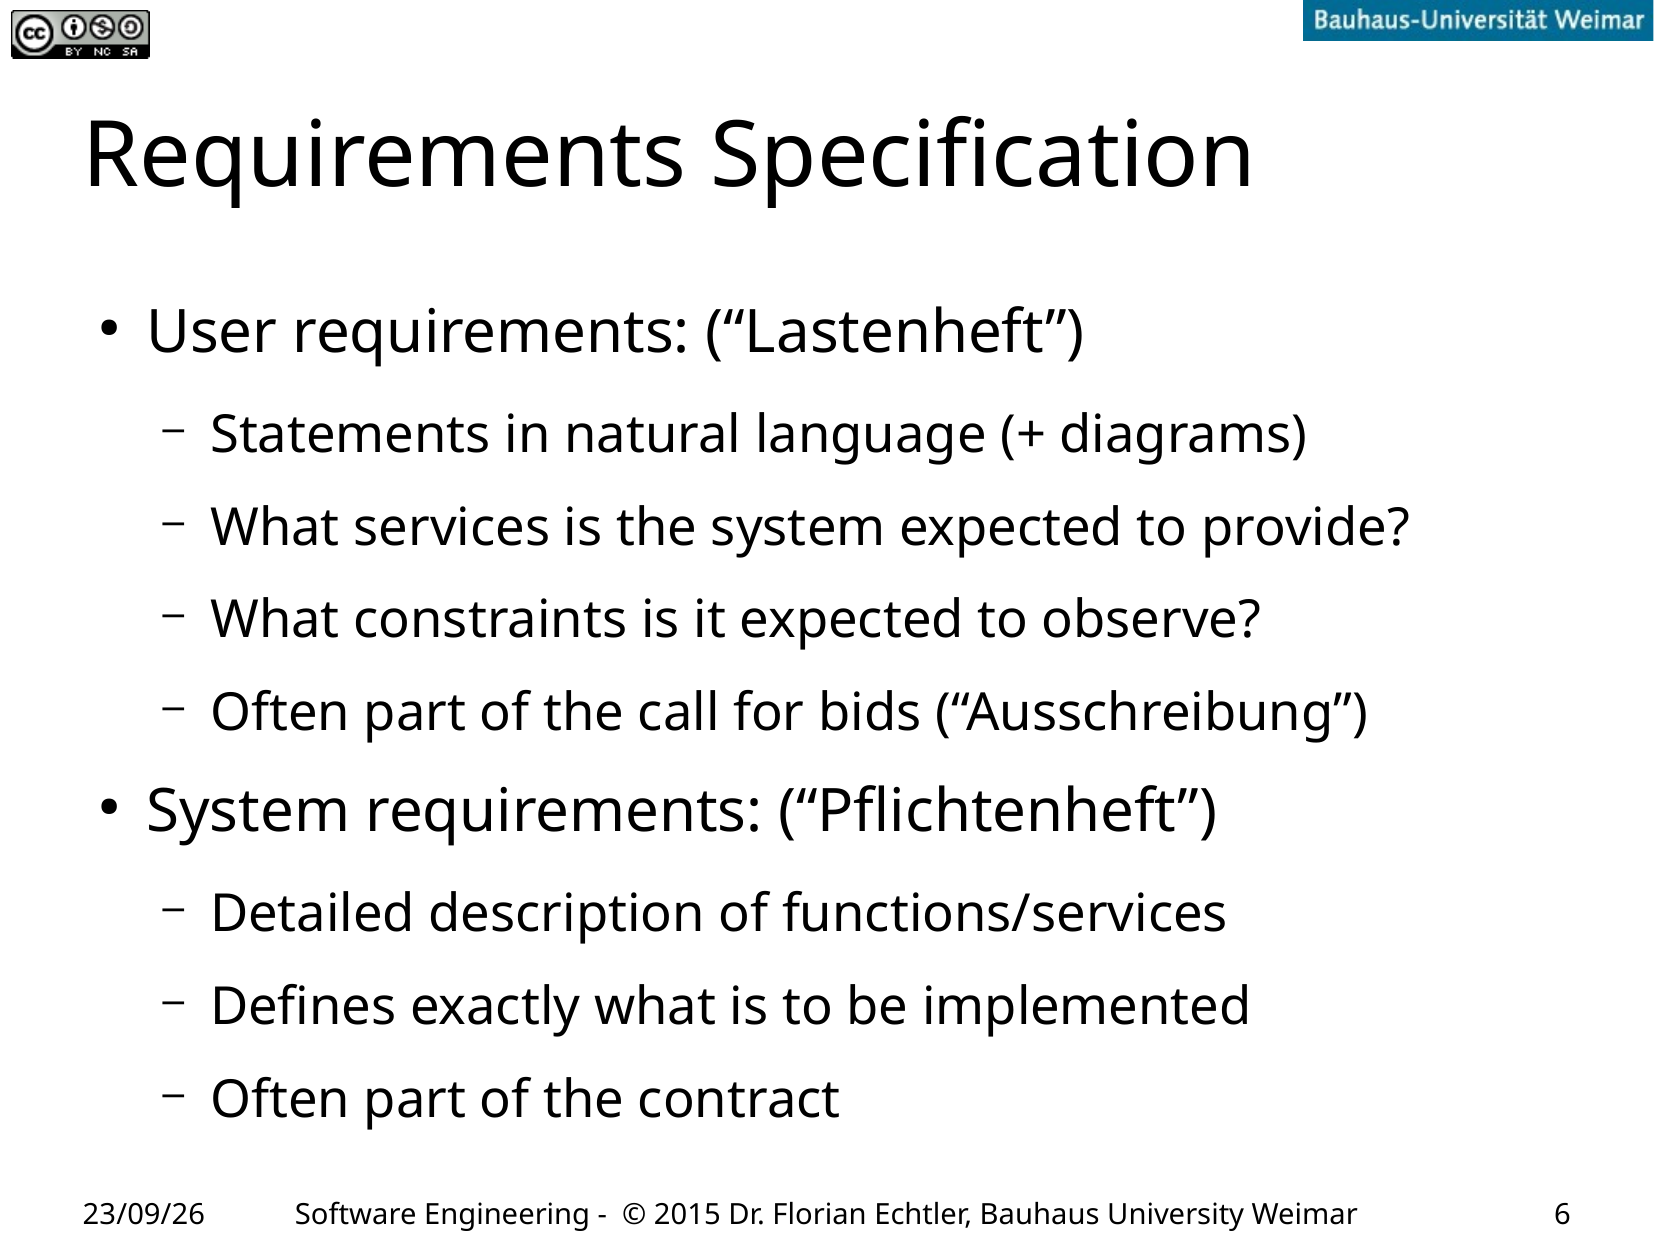

# Requirements Specification
User requirements: (“Lastenheft”)
Statements in natural language (+ diagrams)
What services is the system expected to provide?
What constraints is it expected to observe?
Often part of the call for bids (“Ausschreibung”)
System requirements: (“Pflichtenheft”)
Detailed description of functions/services
Defines exactly what is to be implemented
Often part of the contract
Software Engineering - © 2015 Dr. Florian Echtler, Bauhaus University Weimar
6